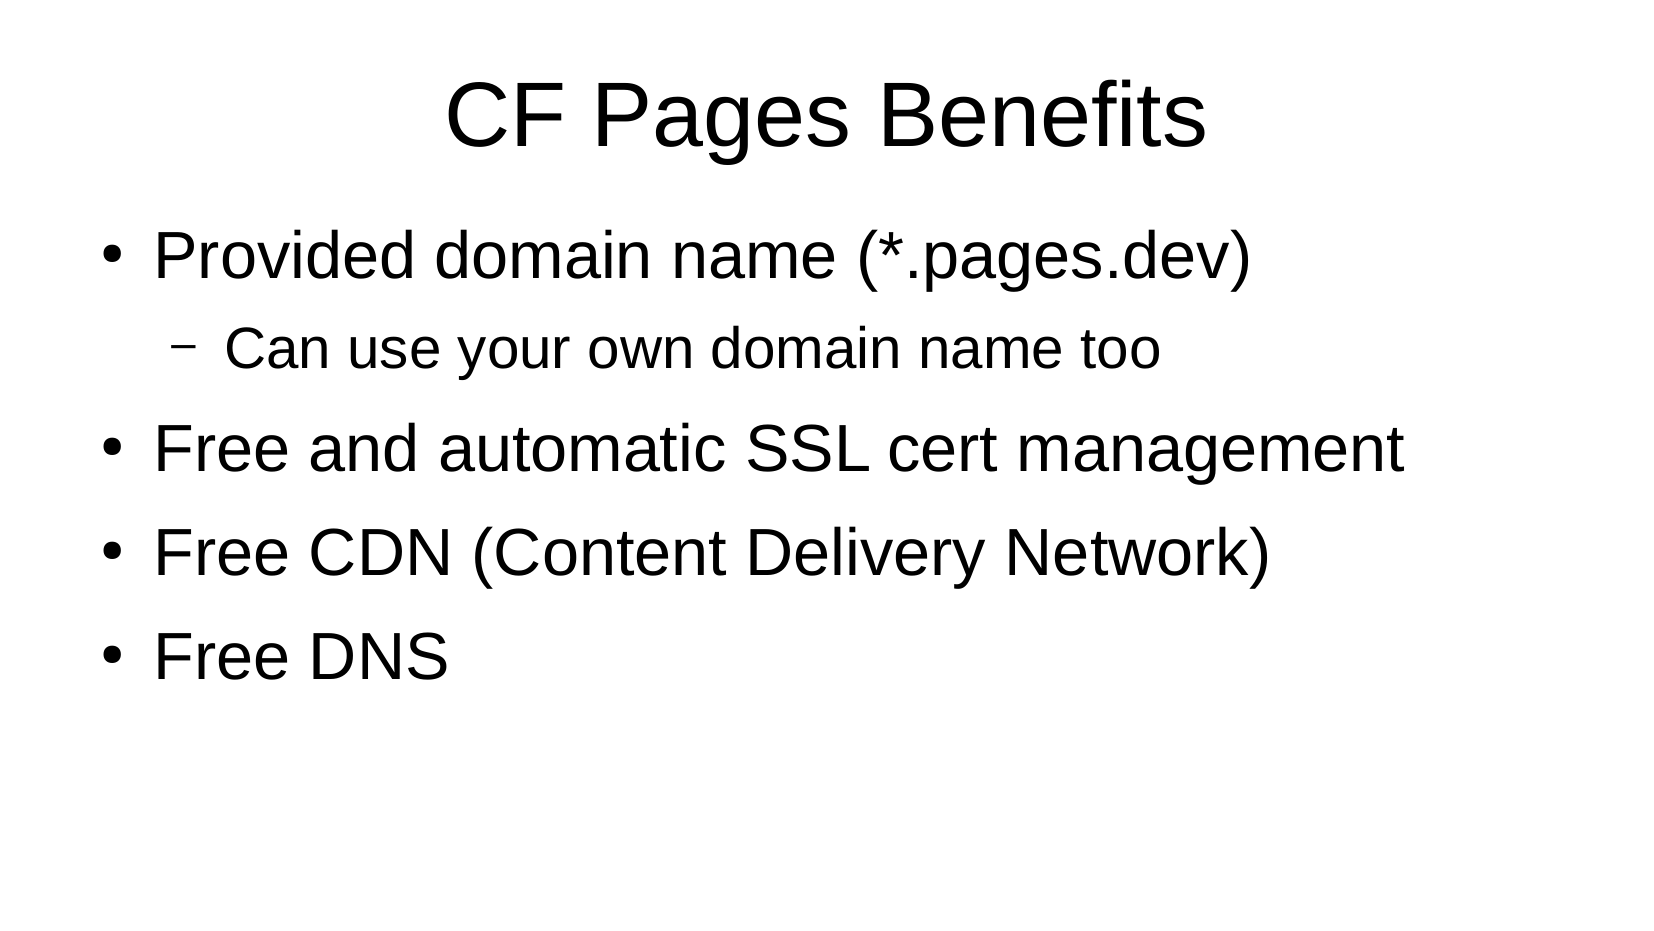

# CF Pages Benefits
Provided domain name (*.pages.dev)
Can use your own domain name too
Free and automatic SSL cert management
Free CDN (Content Delivery Network)
Free DNS